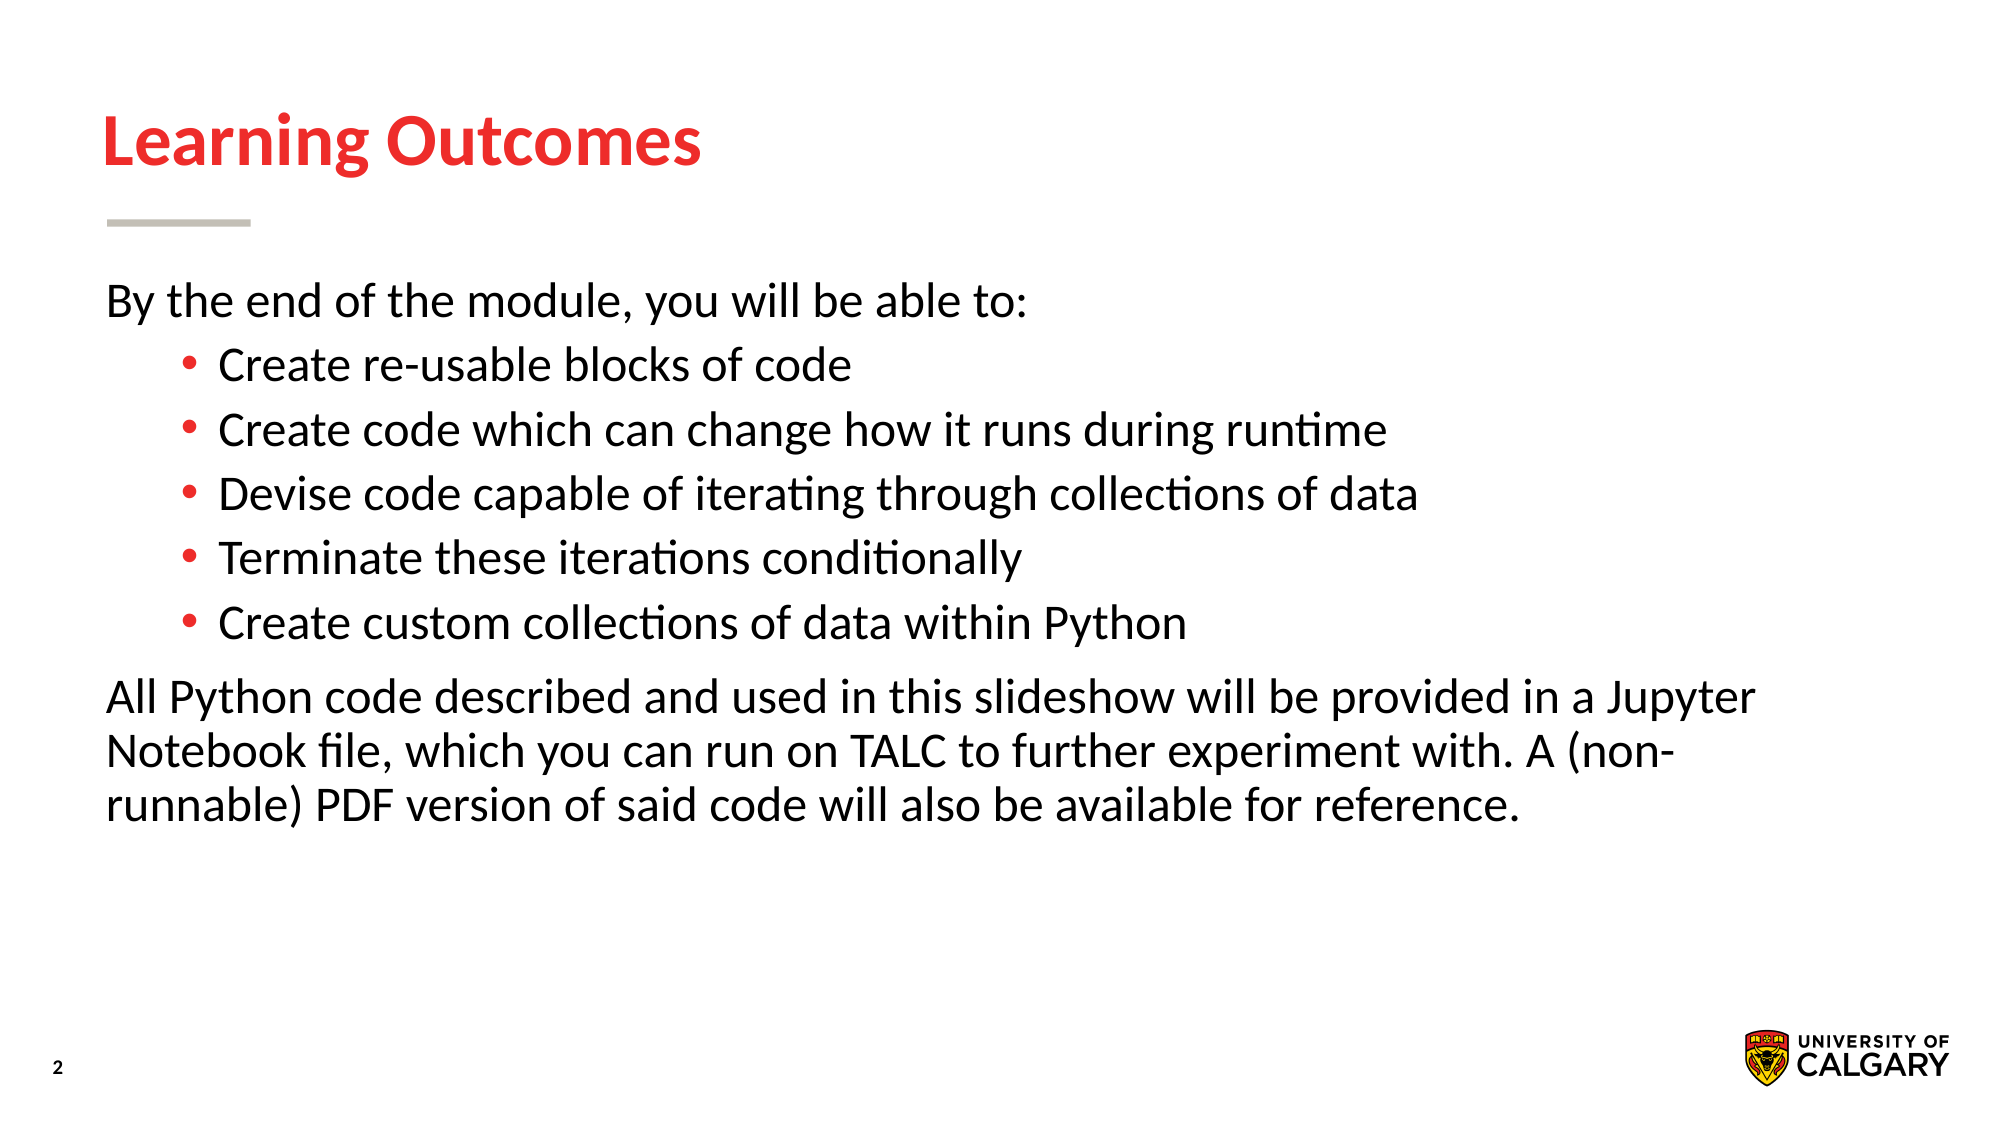

# Learning Outcomes
By the end of the module, you will be able to:
Create re-usable blocks of code
Create code which can change how it runs during runtime
Devise code capable of iterating through collections of data
Terminate these iterations conditionally
Create custom collections of data within Python
All Python code described and used in this slideshow will be provided in a Jupyter Notebook file, which you can run on TALC to further experiment with. A (non-runnable) PDF version of said code will also be available for reference.